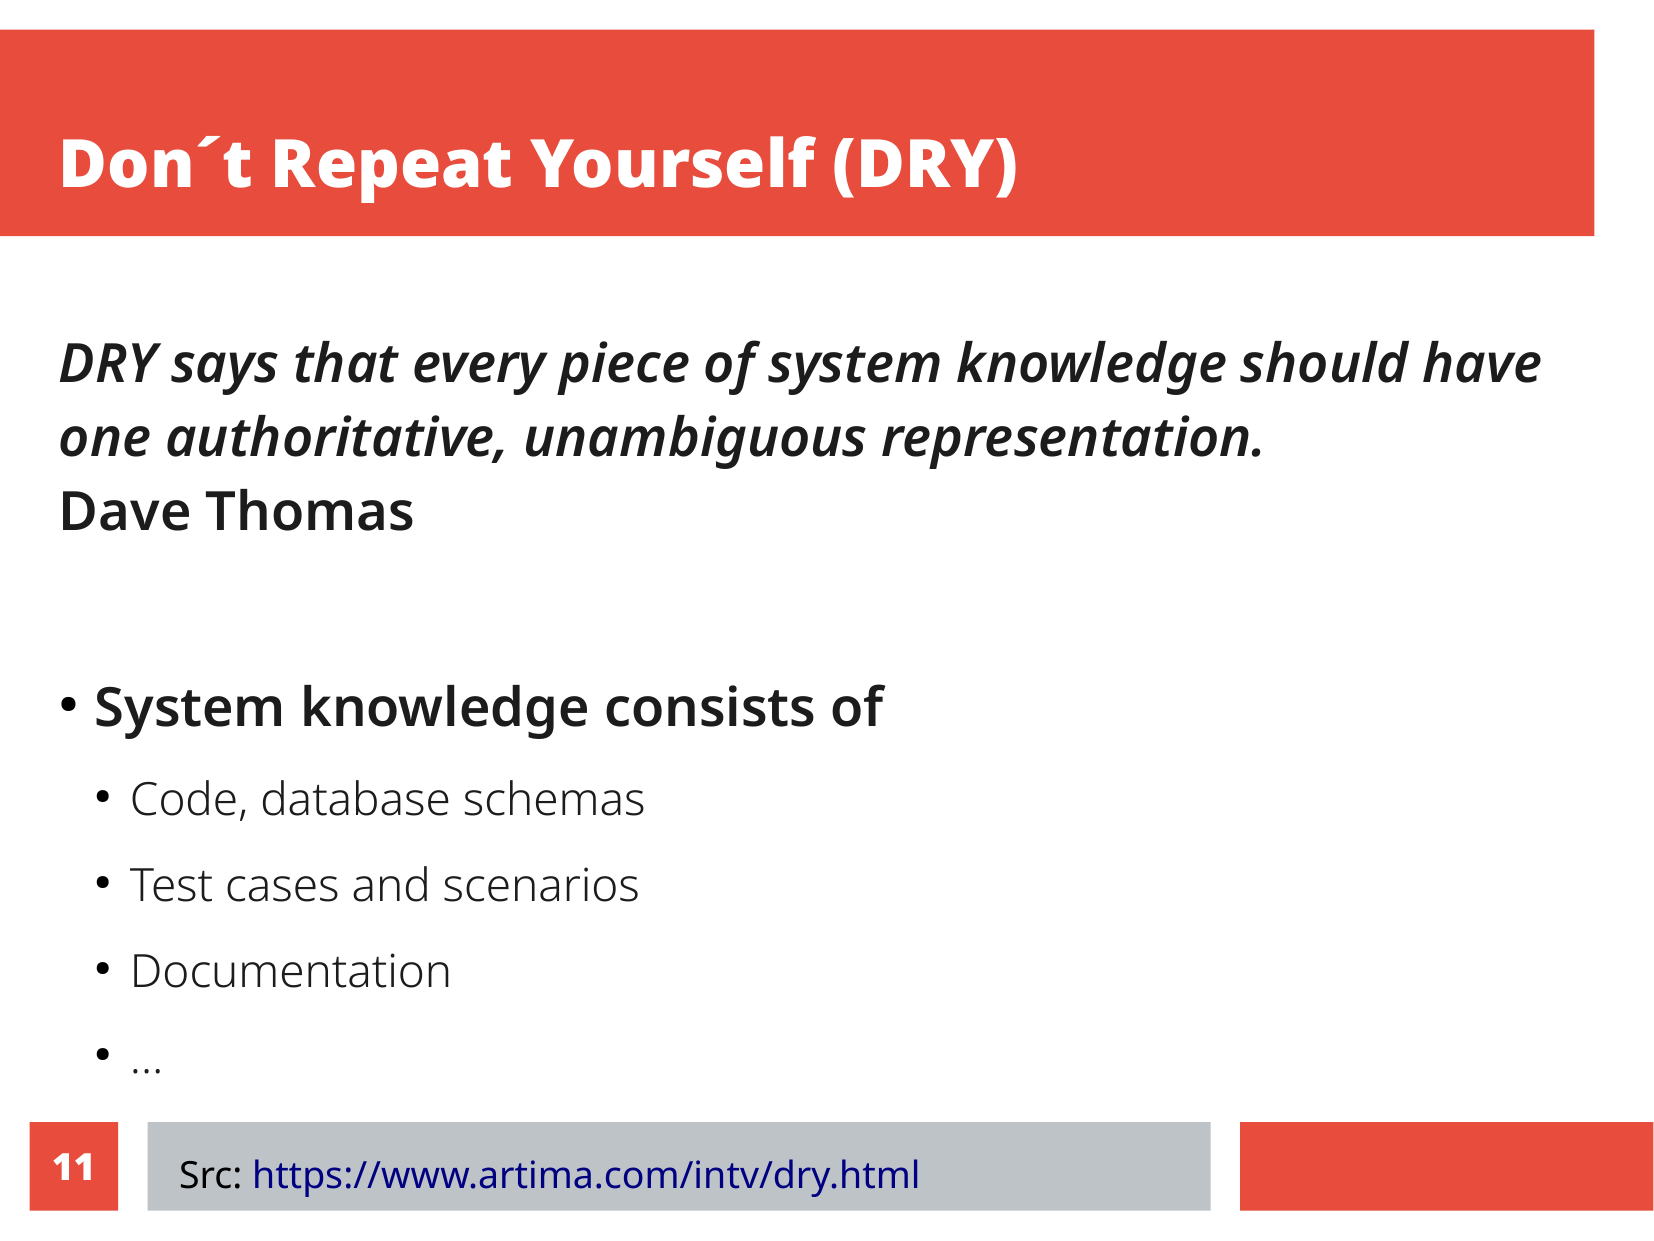

# Don´t Repeat Yourself (DRY)
DRY says that every piece of system knowledge should have one authoritative, unambiguous representation.
Dave Thomas
System knowledge consists of
Code, database schemas
Test cases and scenarios
Documentation
…
11
Src: https://www.artima.com/intv/dry.html